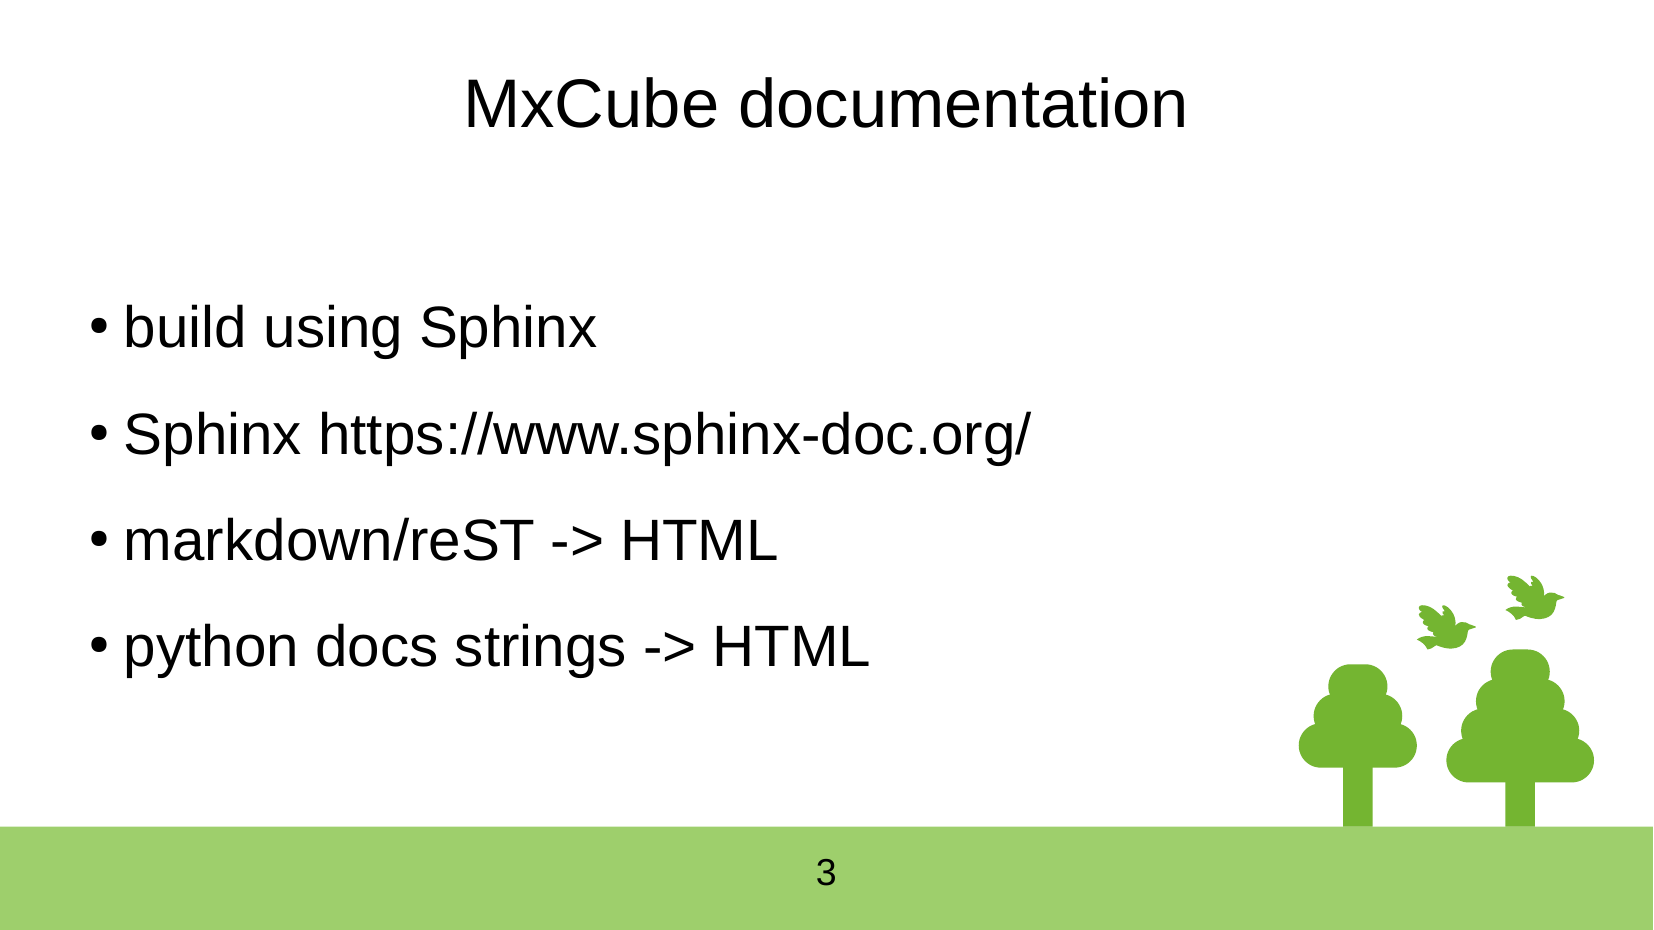

# MxCube documentation
build using Sphinx
Sphinx https://www.sphinx-doc.org/
markdown/reST -> HTML
python docs strings -> HTML